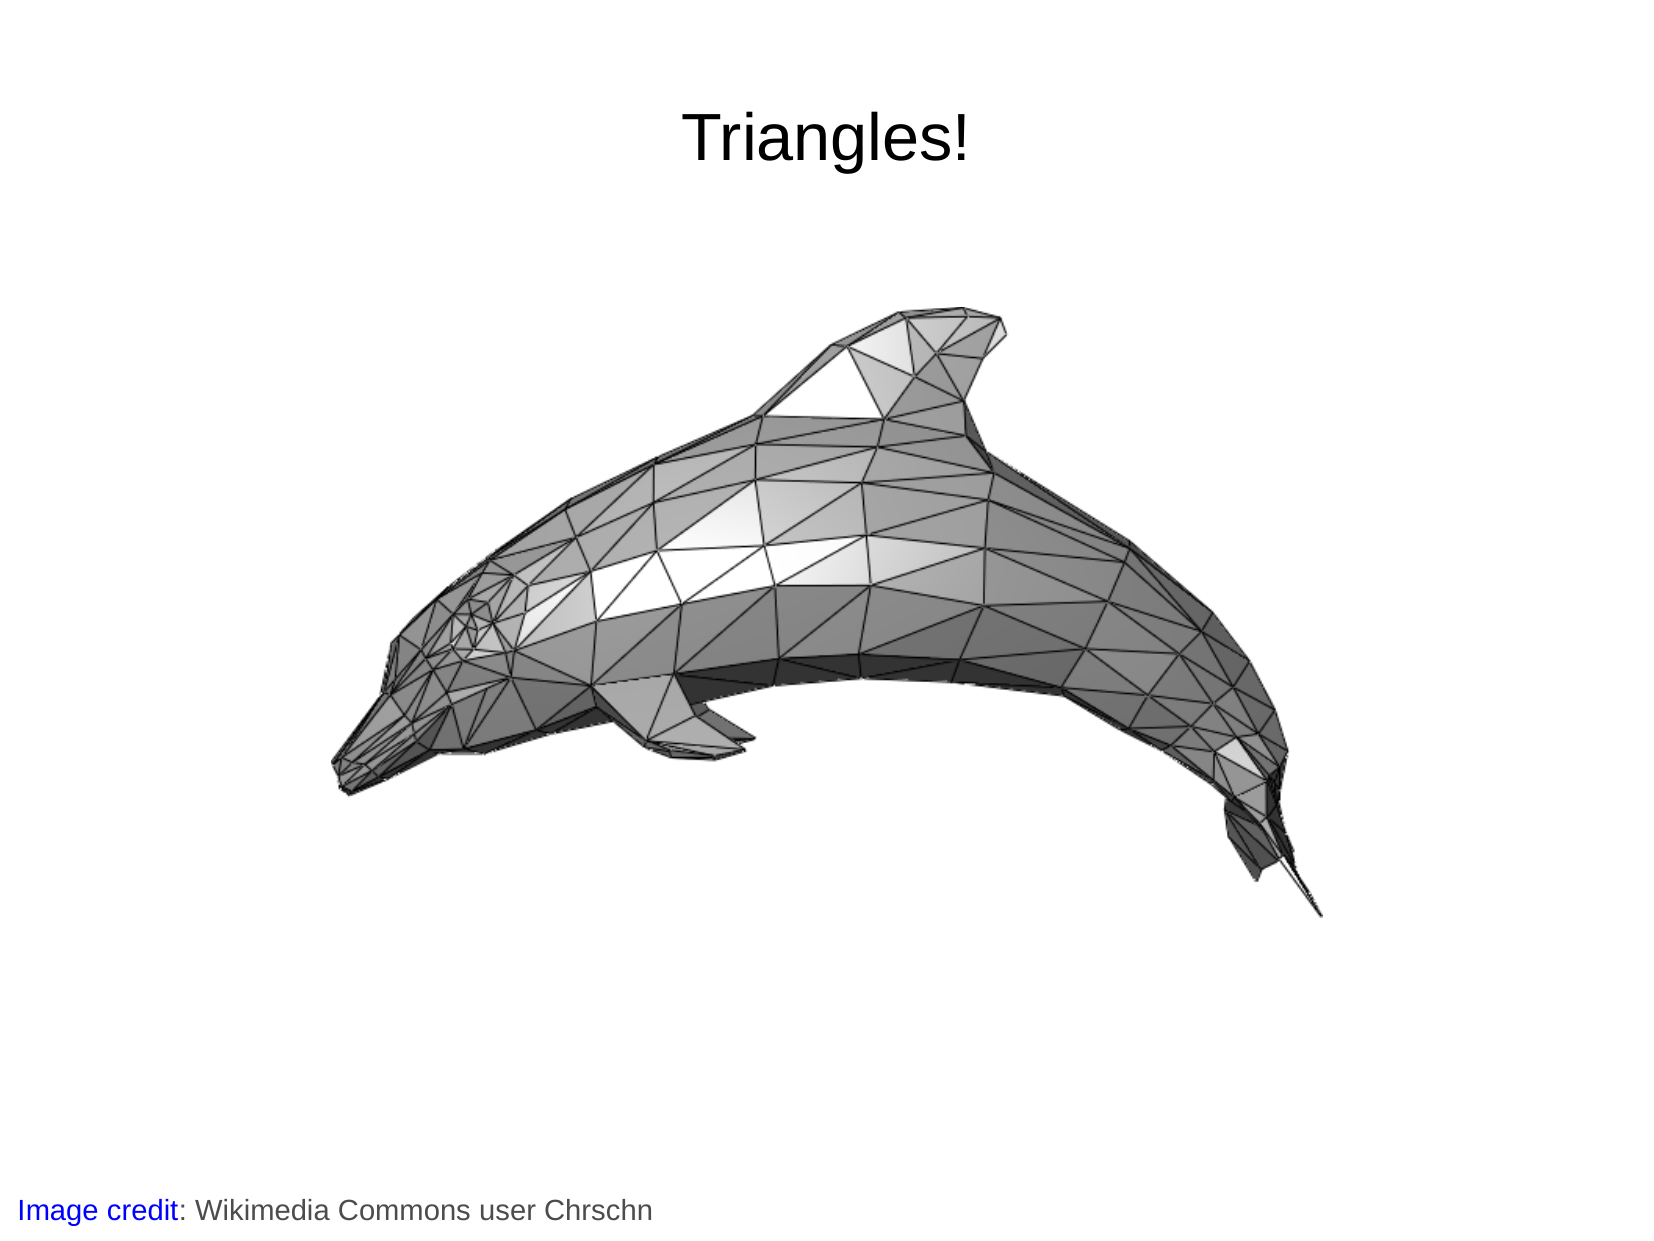

# Triangles!
Image credit: Wikimedia Commons user Chrschn